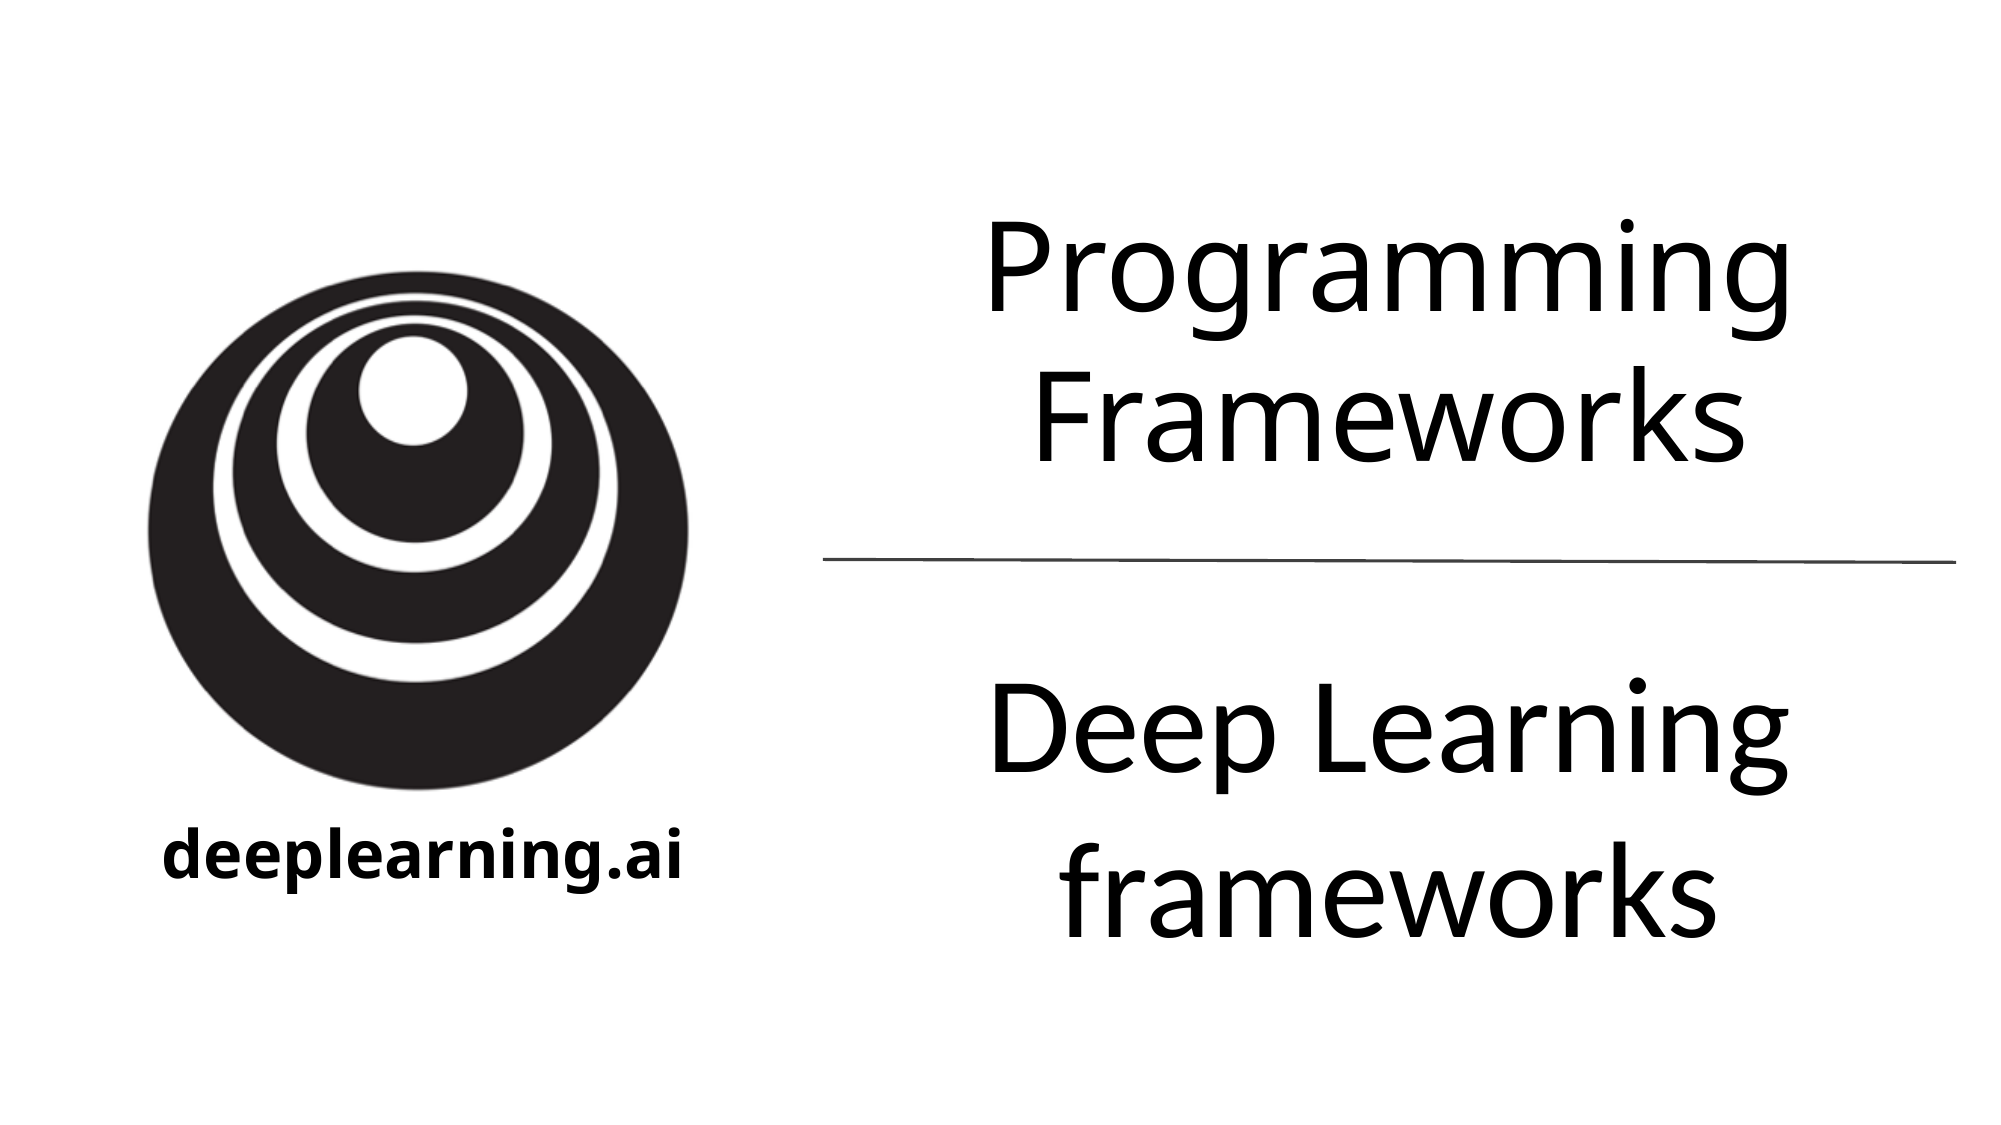

# Programming Frameworks
deeplearning.ai
Deep Learning frameworks